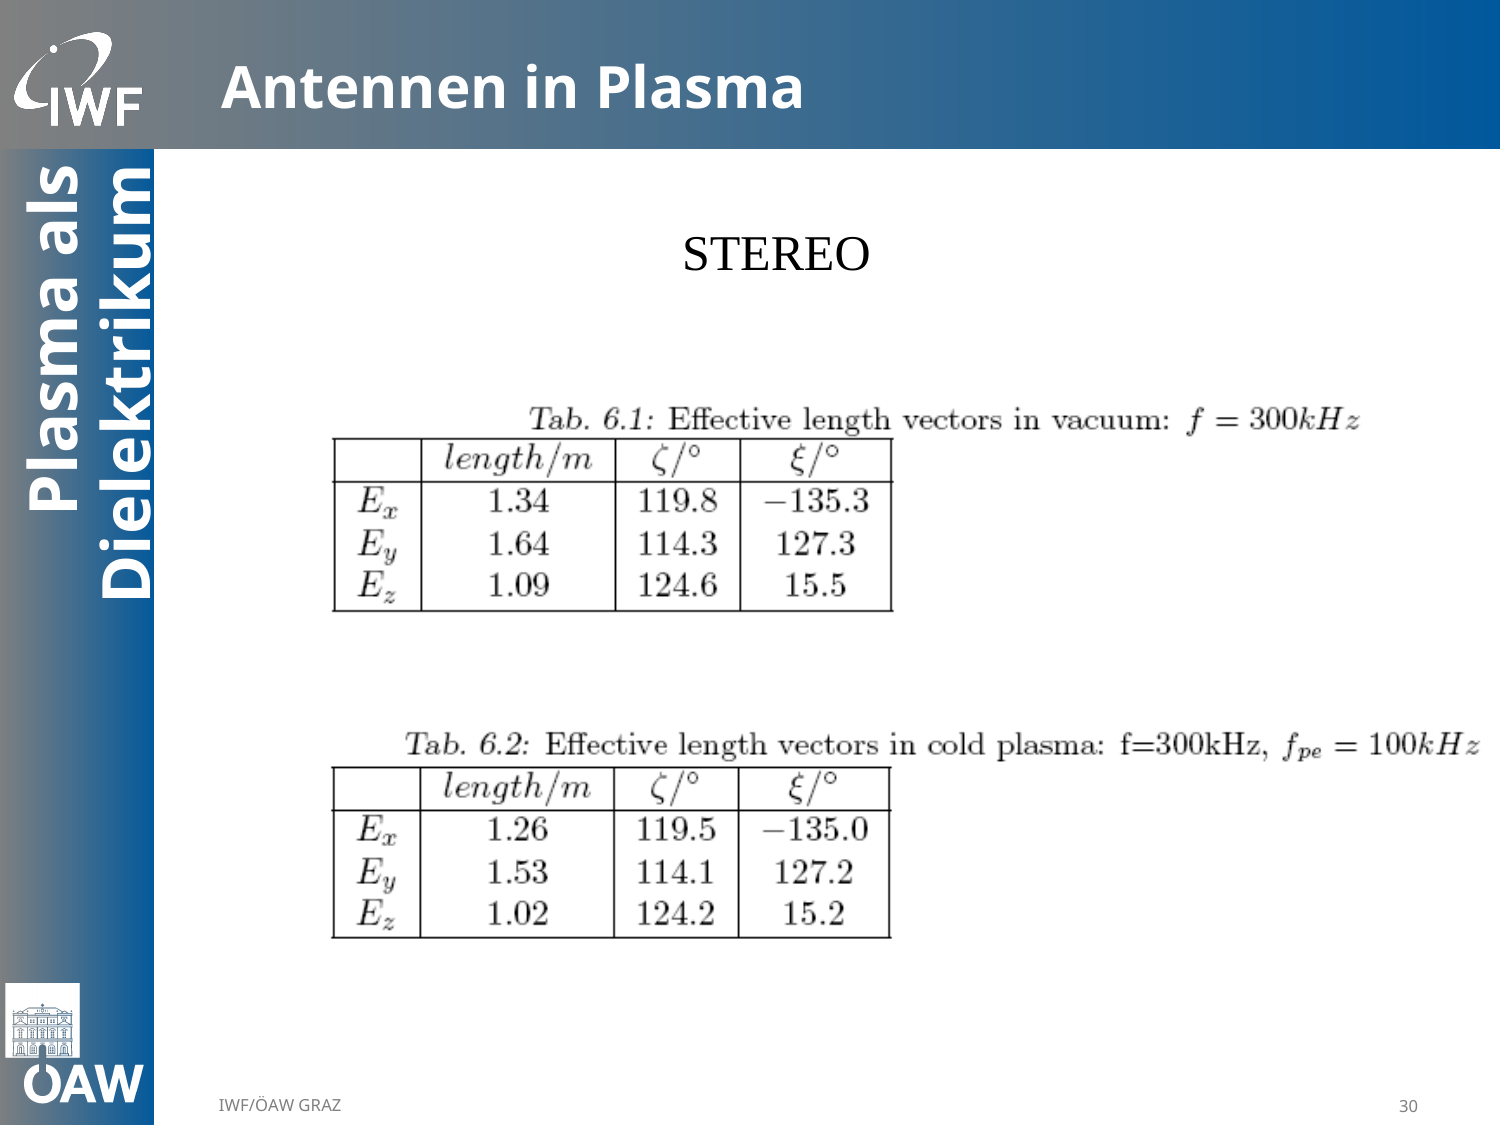

# Antennen in Plasma
STEREO
Plasma als Dielektrikum
IWF/ÖAW GRAZ
30